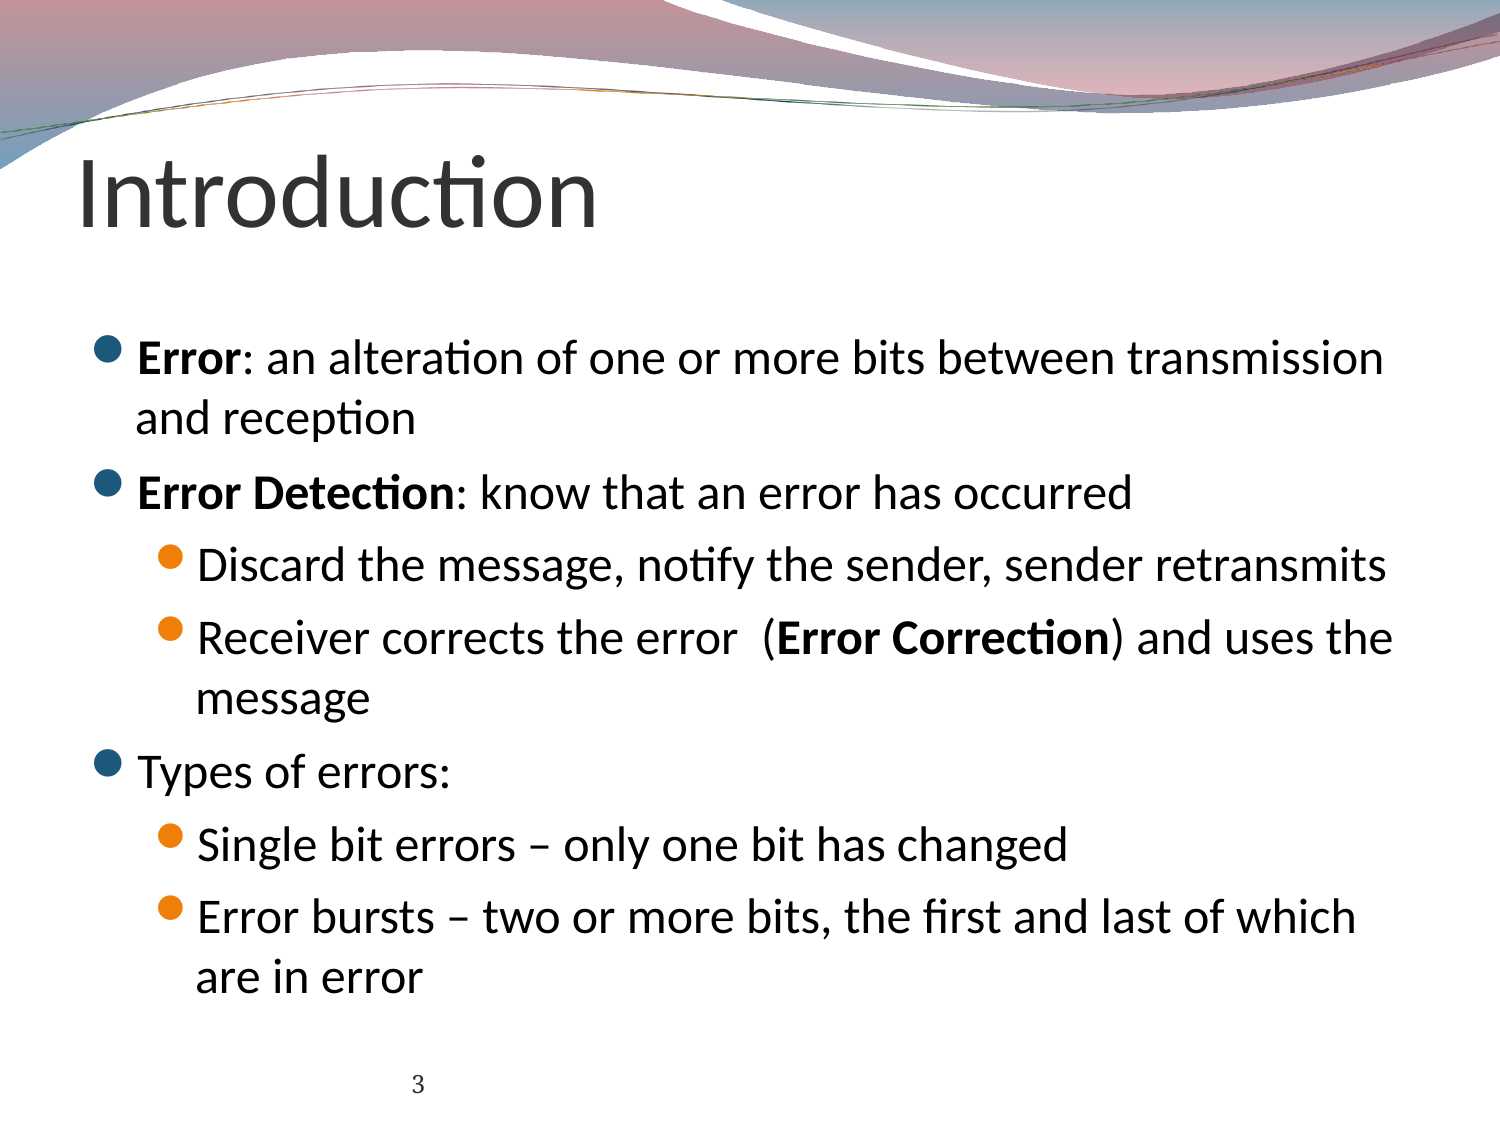

# Introduction
Error: an alteration of one or more bits between transmission and reception
Error Detection: know that an error has occurred
Discard the message, notify the sender, sender retransmits
Receiver corrects the error (Error Correction) and uses the message
Types of errors:
Single bit errors – only one bit has changed
Error bursts – two or more bits, the first and last of which are in error